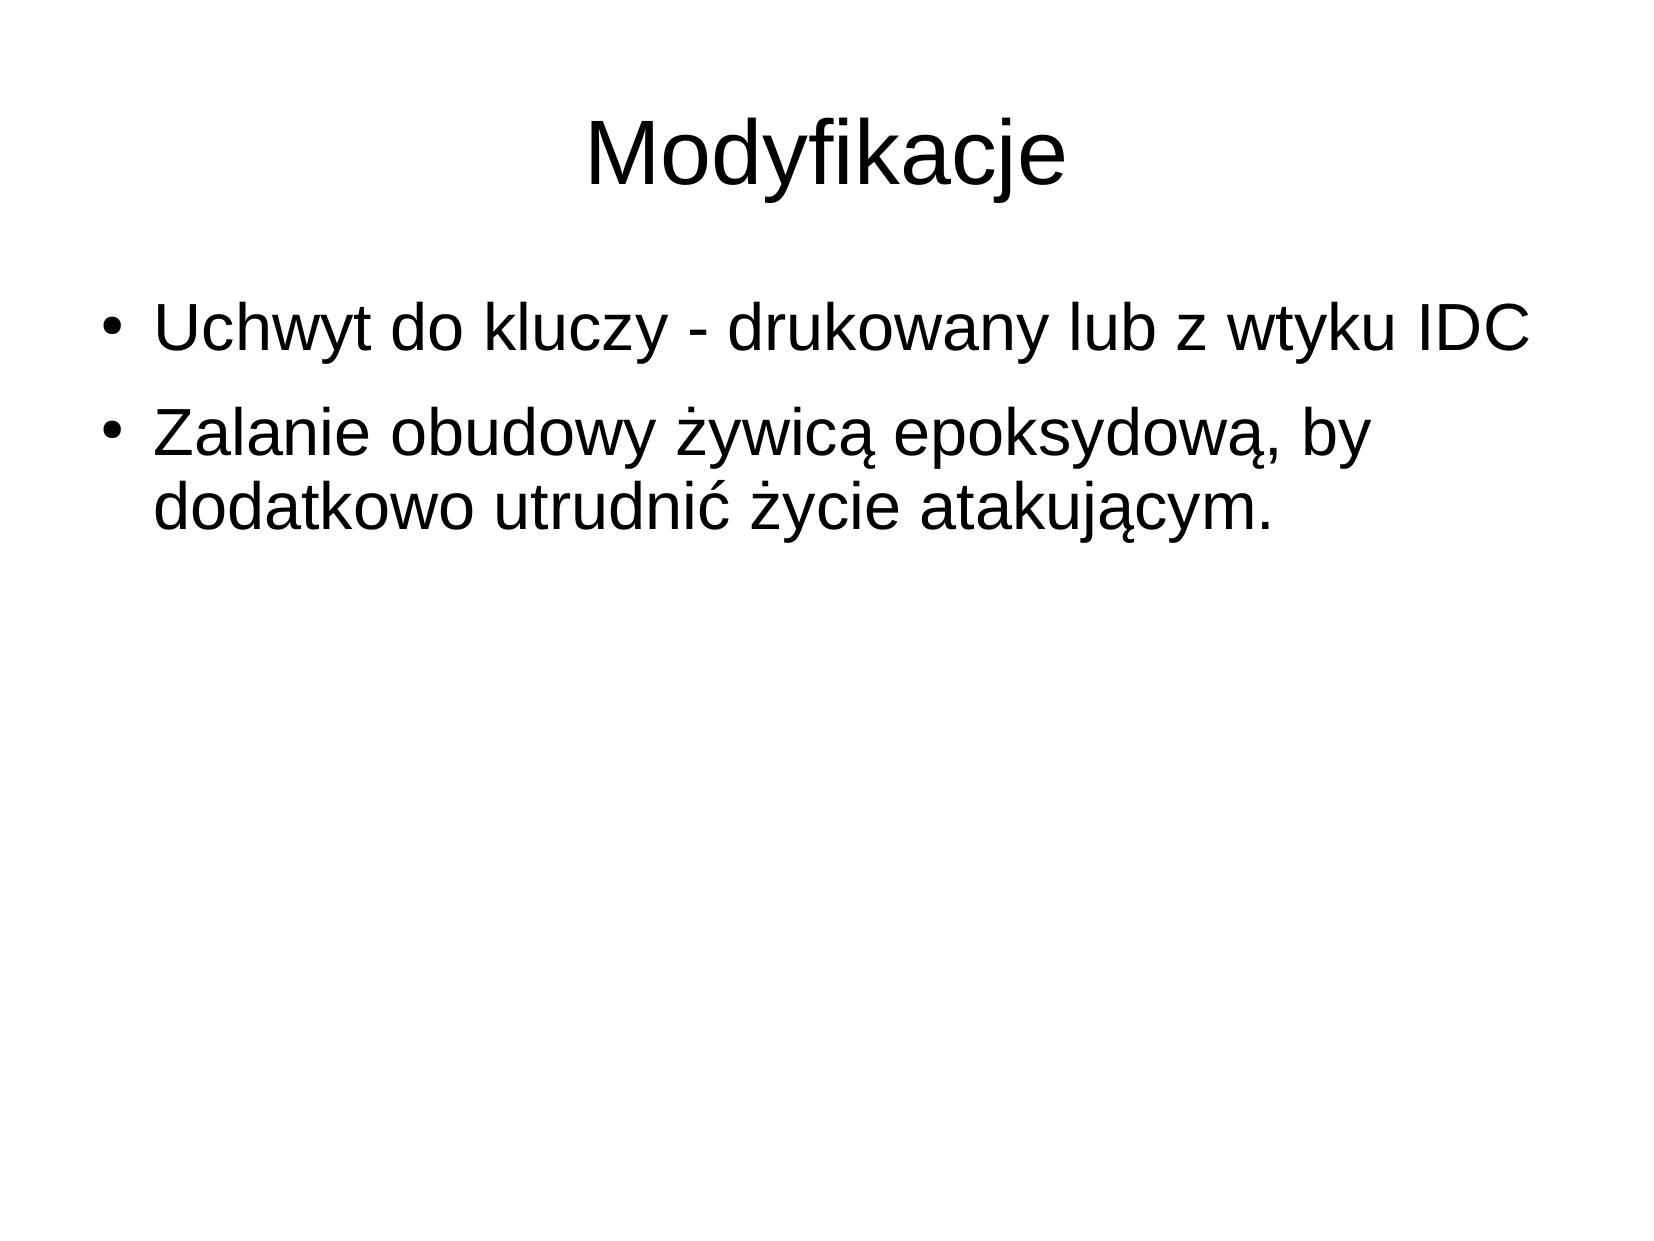

# Modyfikacje
Uchwyt do kluczy - drukowany lub z wtyku IDC
Zalanie obudowy żywicą epoksydową, by dodatkowo utrudnić życie atakującym.